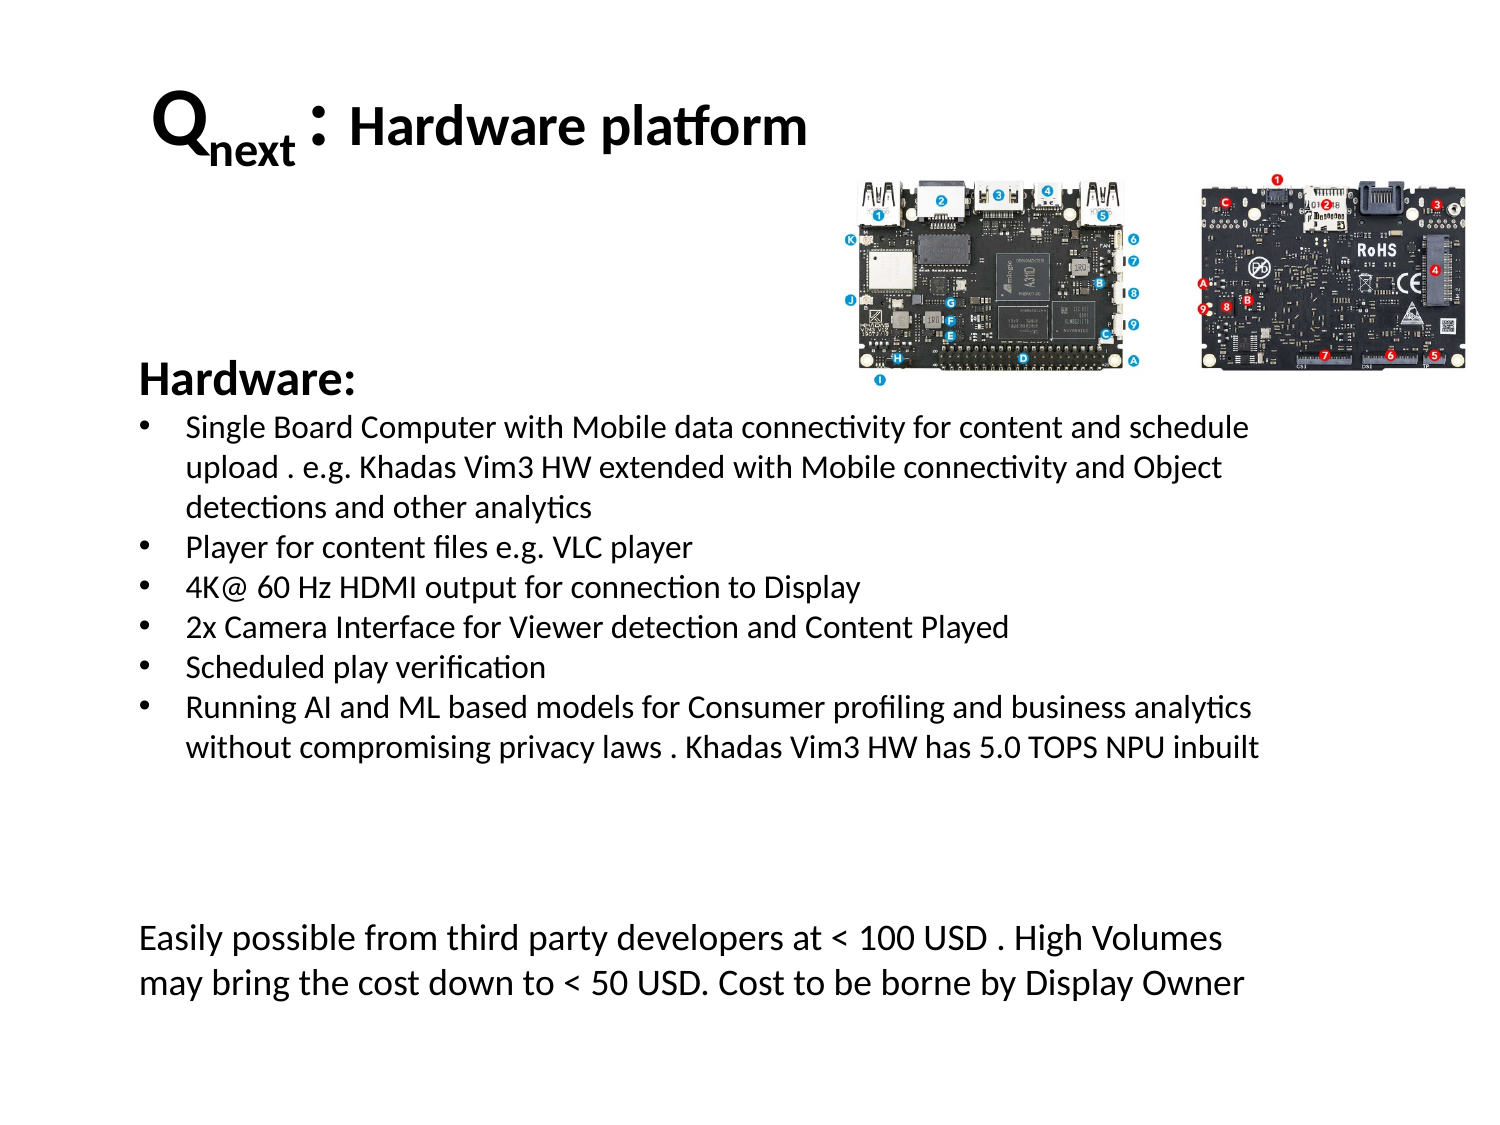

Qnext : Hardware platform
Hardware:
Single Board Computer with Mobile data connectivity for content and schedule upload . e.g. Khadas Vim3 HW extended with Mobile connectivity and Object detections and other analytics
Player for content files e.g. VLC player
4K@ 60 Hz HDMI output for connection to Display
2x Camera Interface for Viewer detection and Content Played
Scheduled play verification
Running AI and ML based models for Consumer profiling and business analytics without compromising privacy laws . Khadas Vim3 HW has 5.0 TOPS NPU inbuilt
Easily possible from third party developers at < 100 USD . High Volumes may bring the cost down to < 50 USD. Cost to be borne by Display Owner